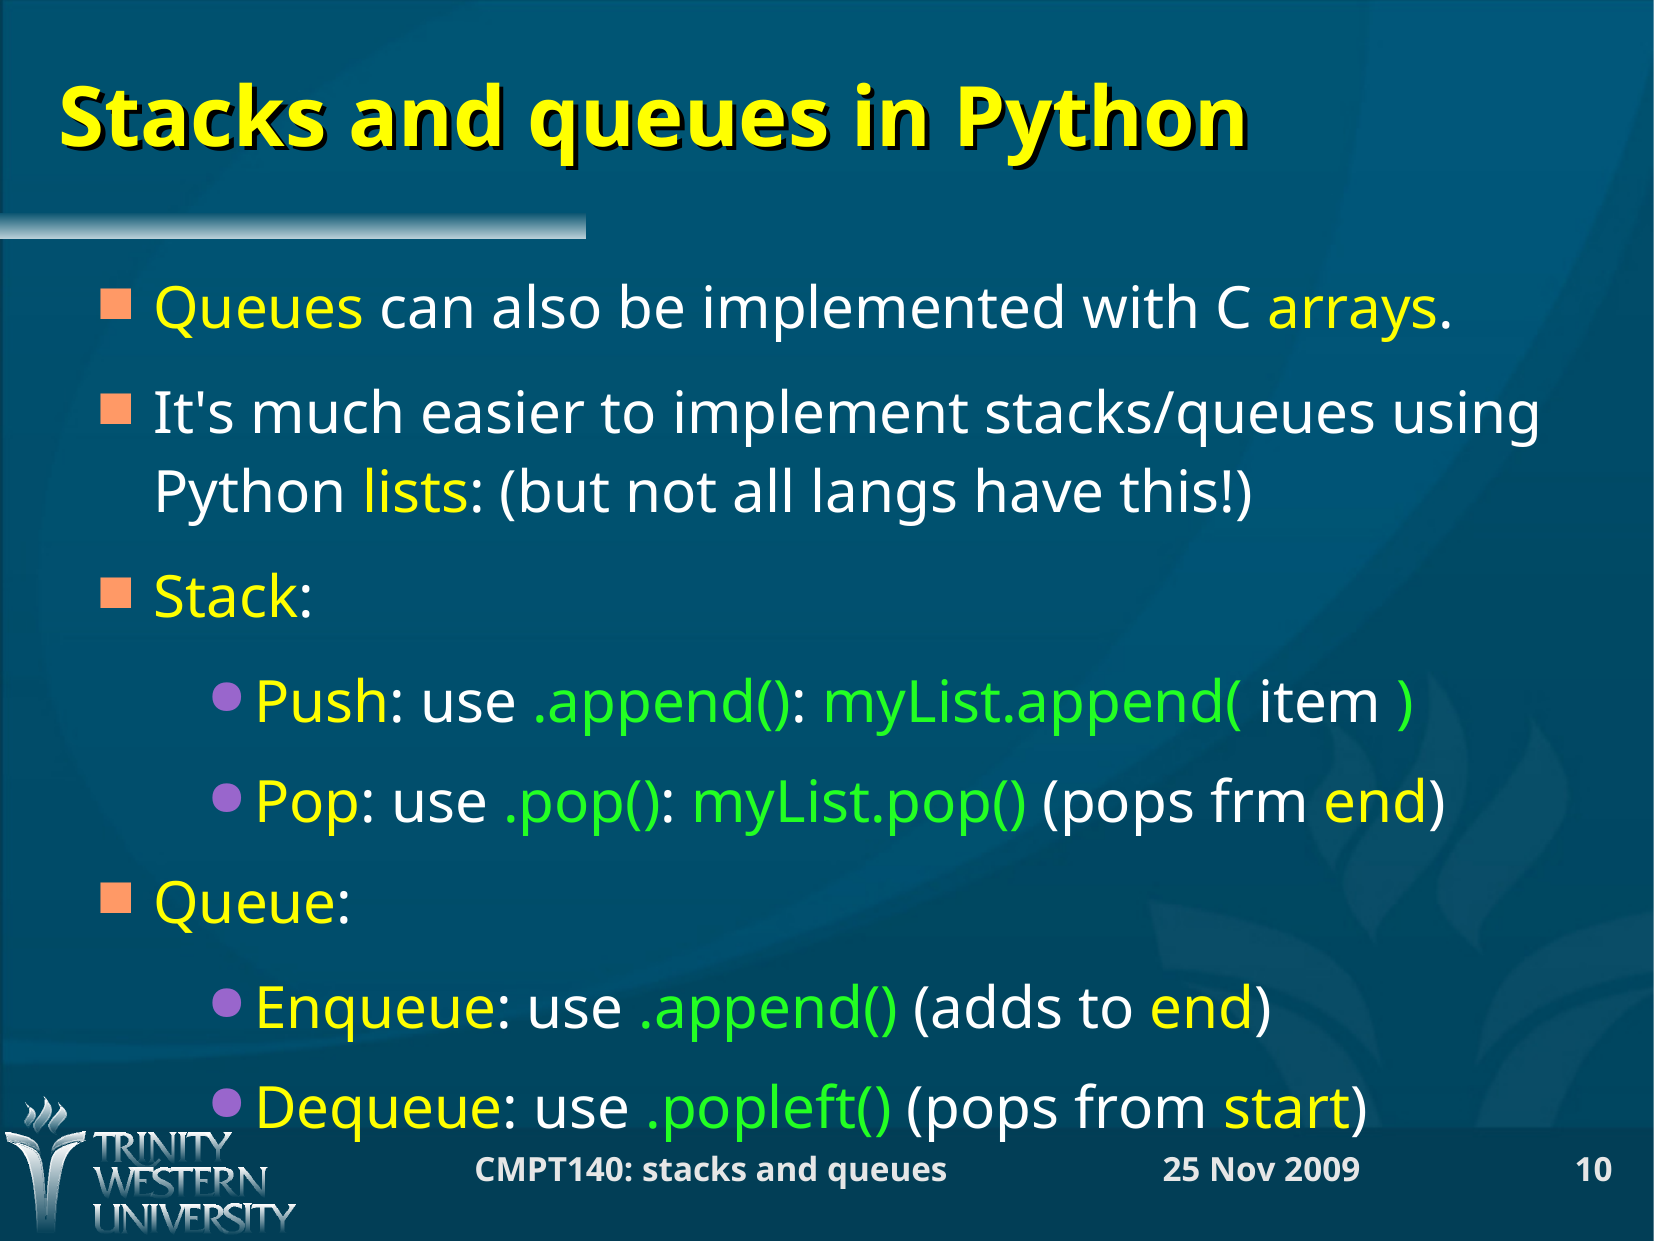

# Stacks and queues in Python
Queues can also be implemented with C arrays.
It's much easier to implement stacks/queues using Python lists: (but not all langs have this!)
Stack:
Push: use .append(): myList.append( item )
Pop: use .pop(): myList.pop() (pops frm end)
Queue:
Enqueue: use .append() (adds to end)
Dequeue: use .popleft() (pops from start)
CMPT140: stacks and queues
25 Nov 2009
10